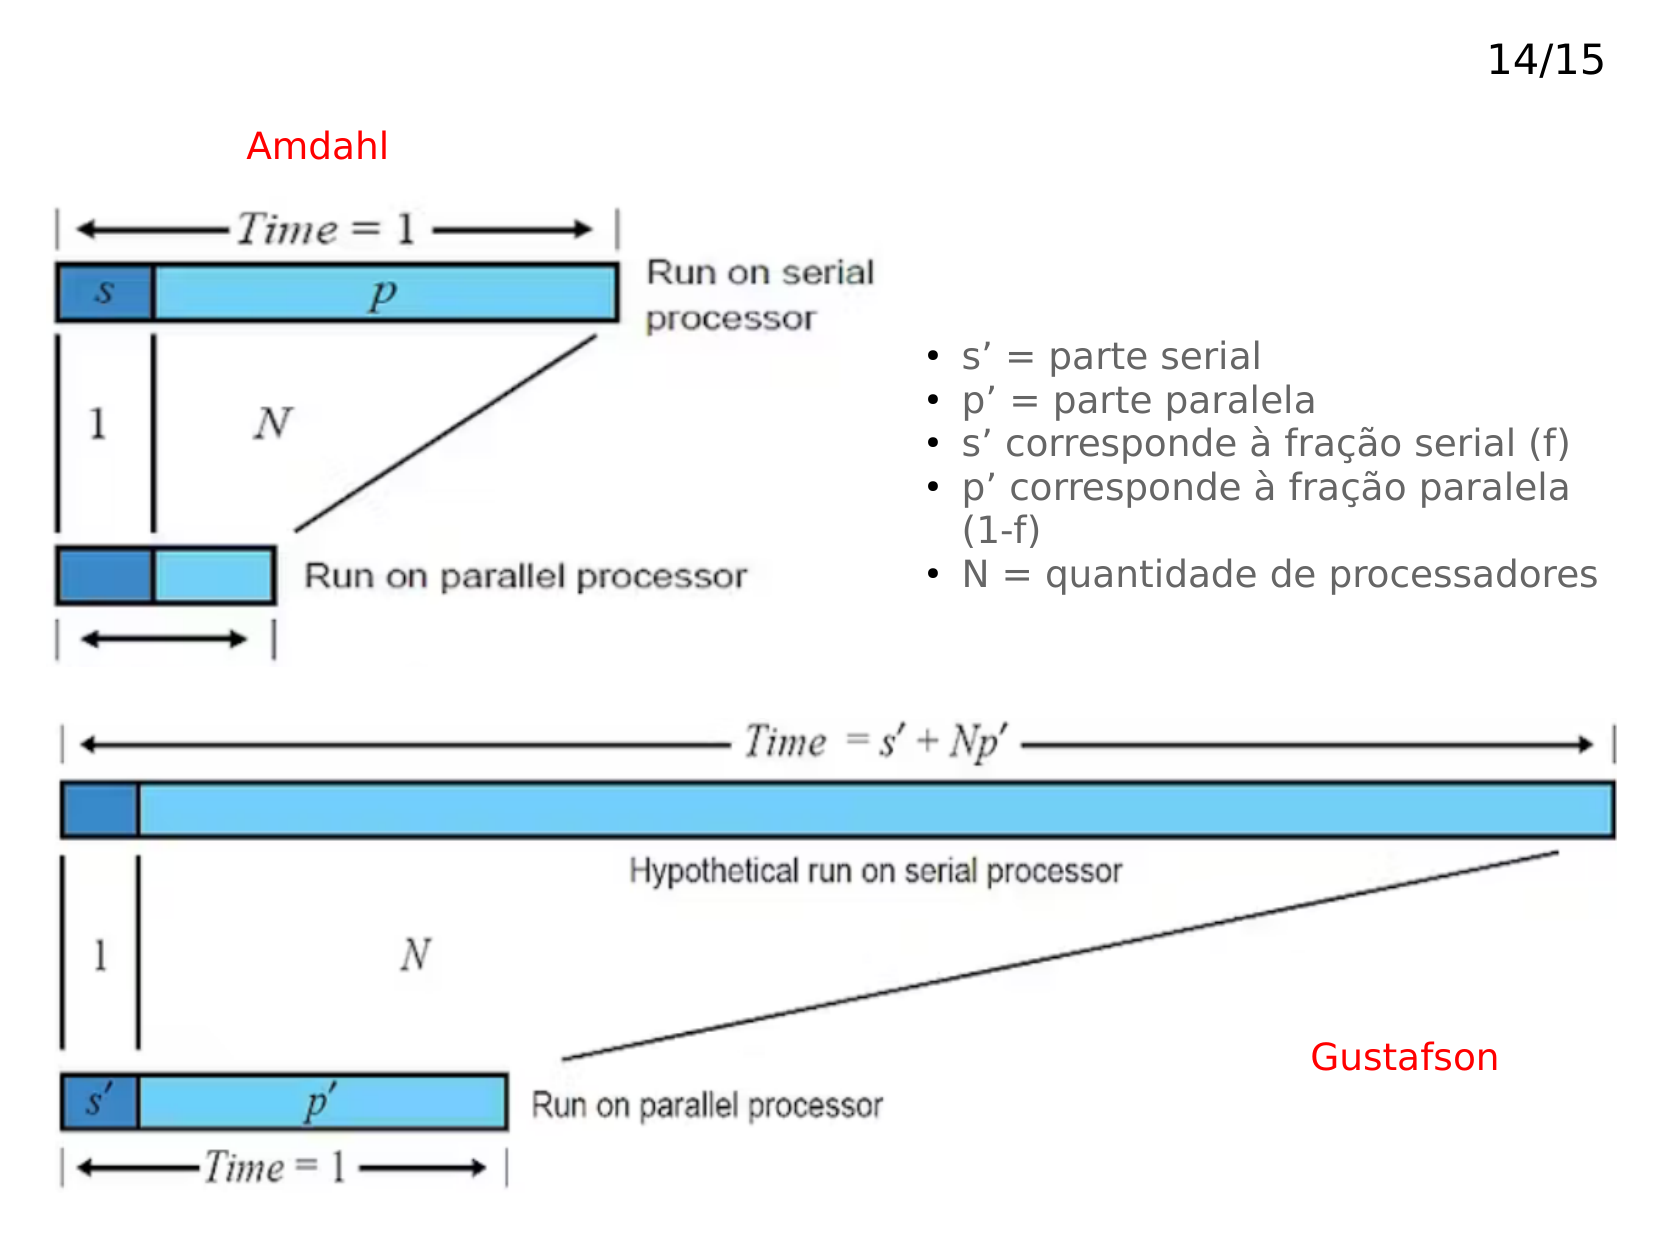

#
14
Amdahl
s’ = parte serial
p’ = parte paralela
s’ corresponde à fração serial (f)
p’ corresponde à fração paralela (1-f)
N = quantidade de processadores
Gustafson